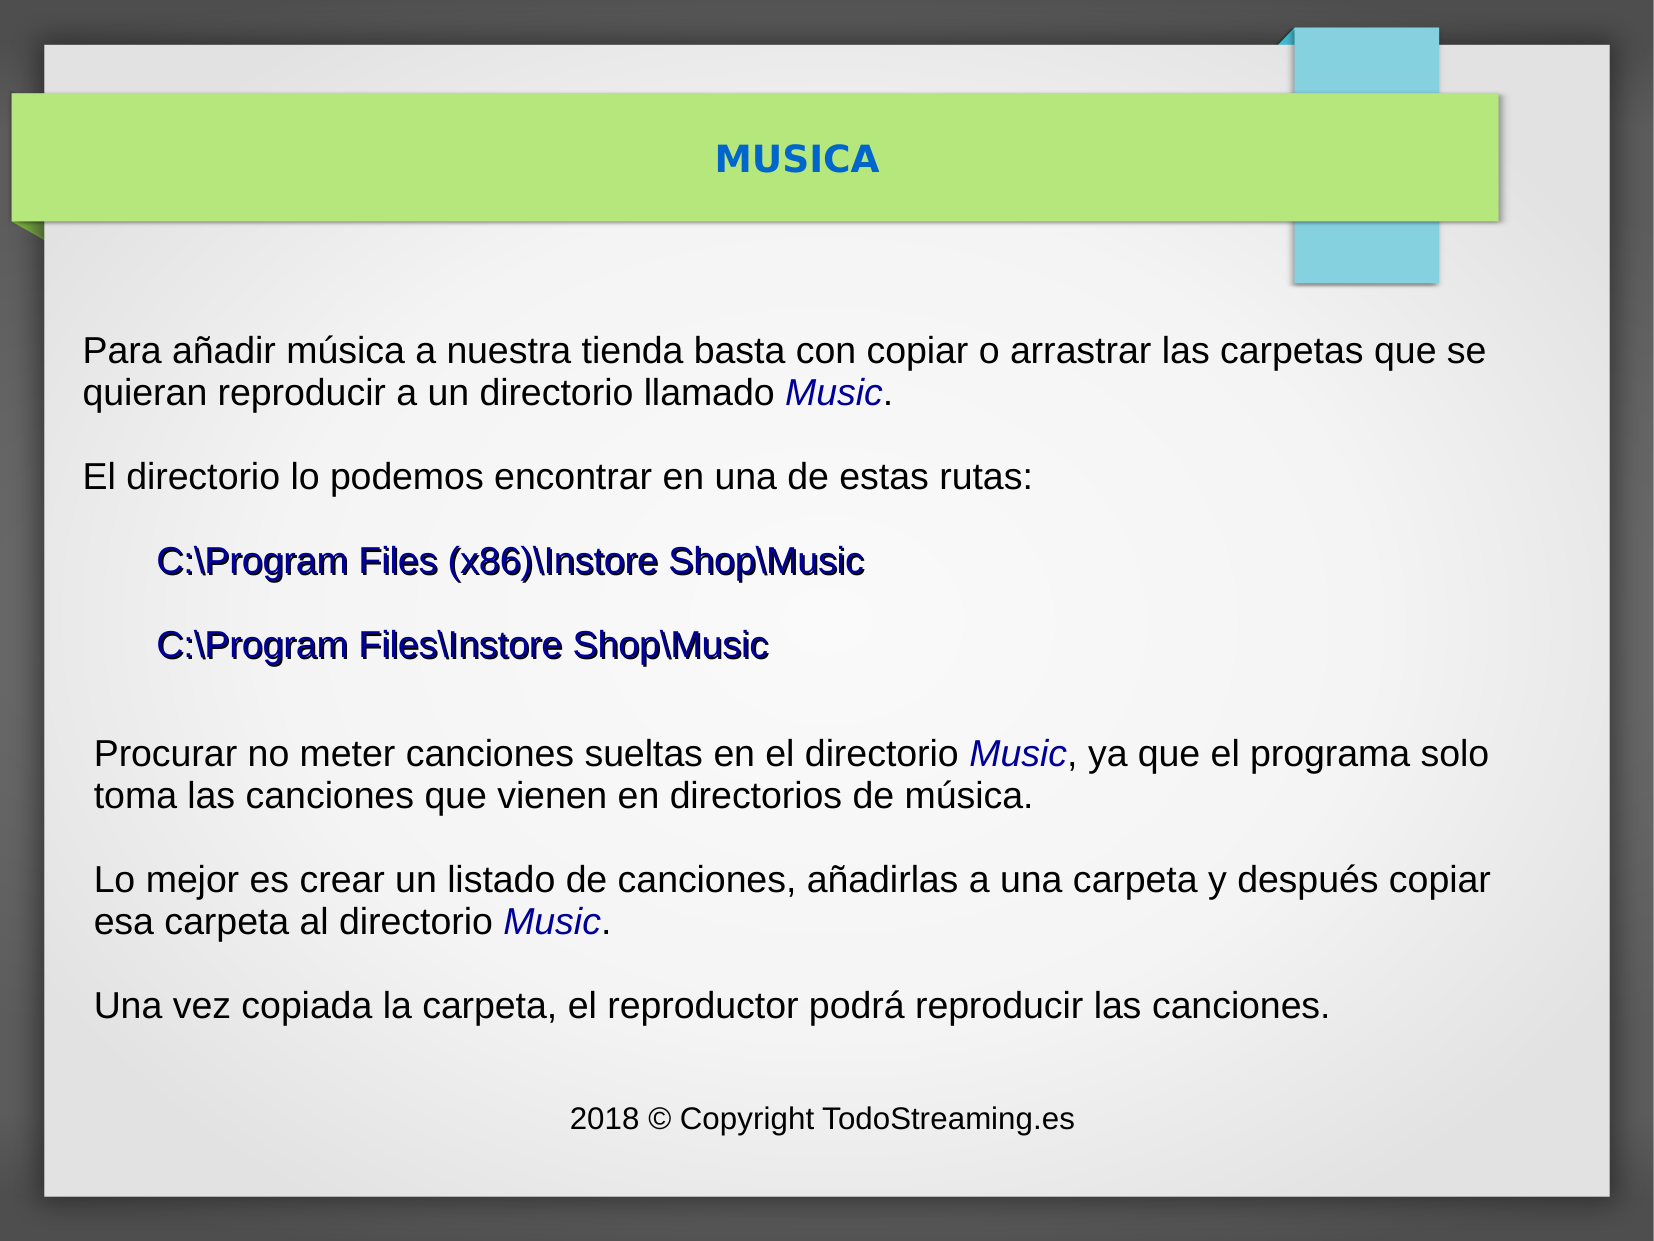

# MUSICA
Para añadir música a nuestra tienda basta con copiar o arrastrar las carpetas que se quieran reproducir a un directorio llamado Music.
El directorio lo podemos encontrar en una de estas rutas:
	C:\Program Files (x86)\Instore Shop\Music
	C:\Program Files\Instore Shop\Music
Procurar no meter canciones sueltas en el directorio Music, ya que el programa solo toma las canciones que vienen en directorios de música.
Lo mejor es crear un listado de canciones, añadirlas a una carpeta y después copiar esa carpeta al directorio Music.
Una vez copiada la carpeta, el reproductor podrá reproducir las canciones.
2018 © Copyright TodoStreaming.es